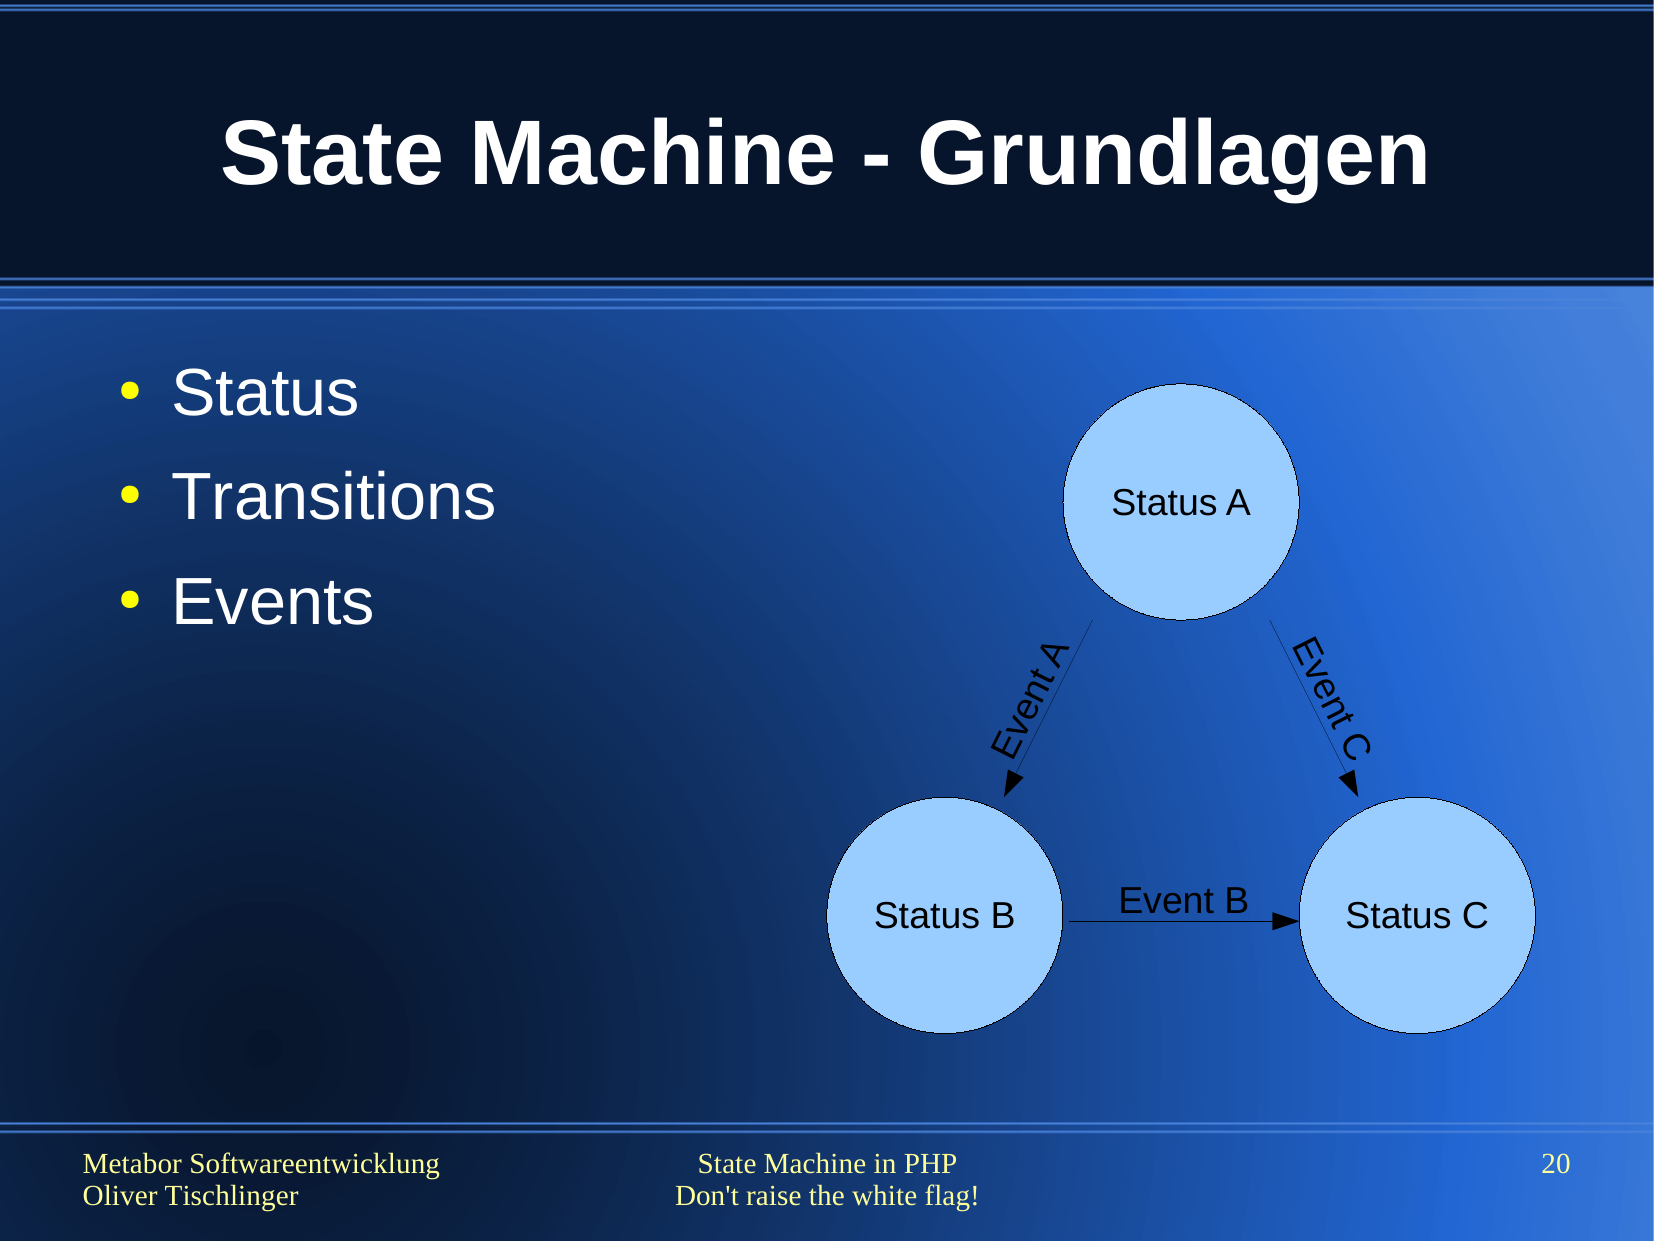

# State Machine - Grundlagen
Status
Transitions
Events
Status A
Event A
Event C
Status B
Status C
Event B
20